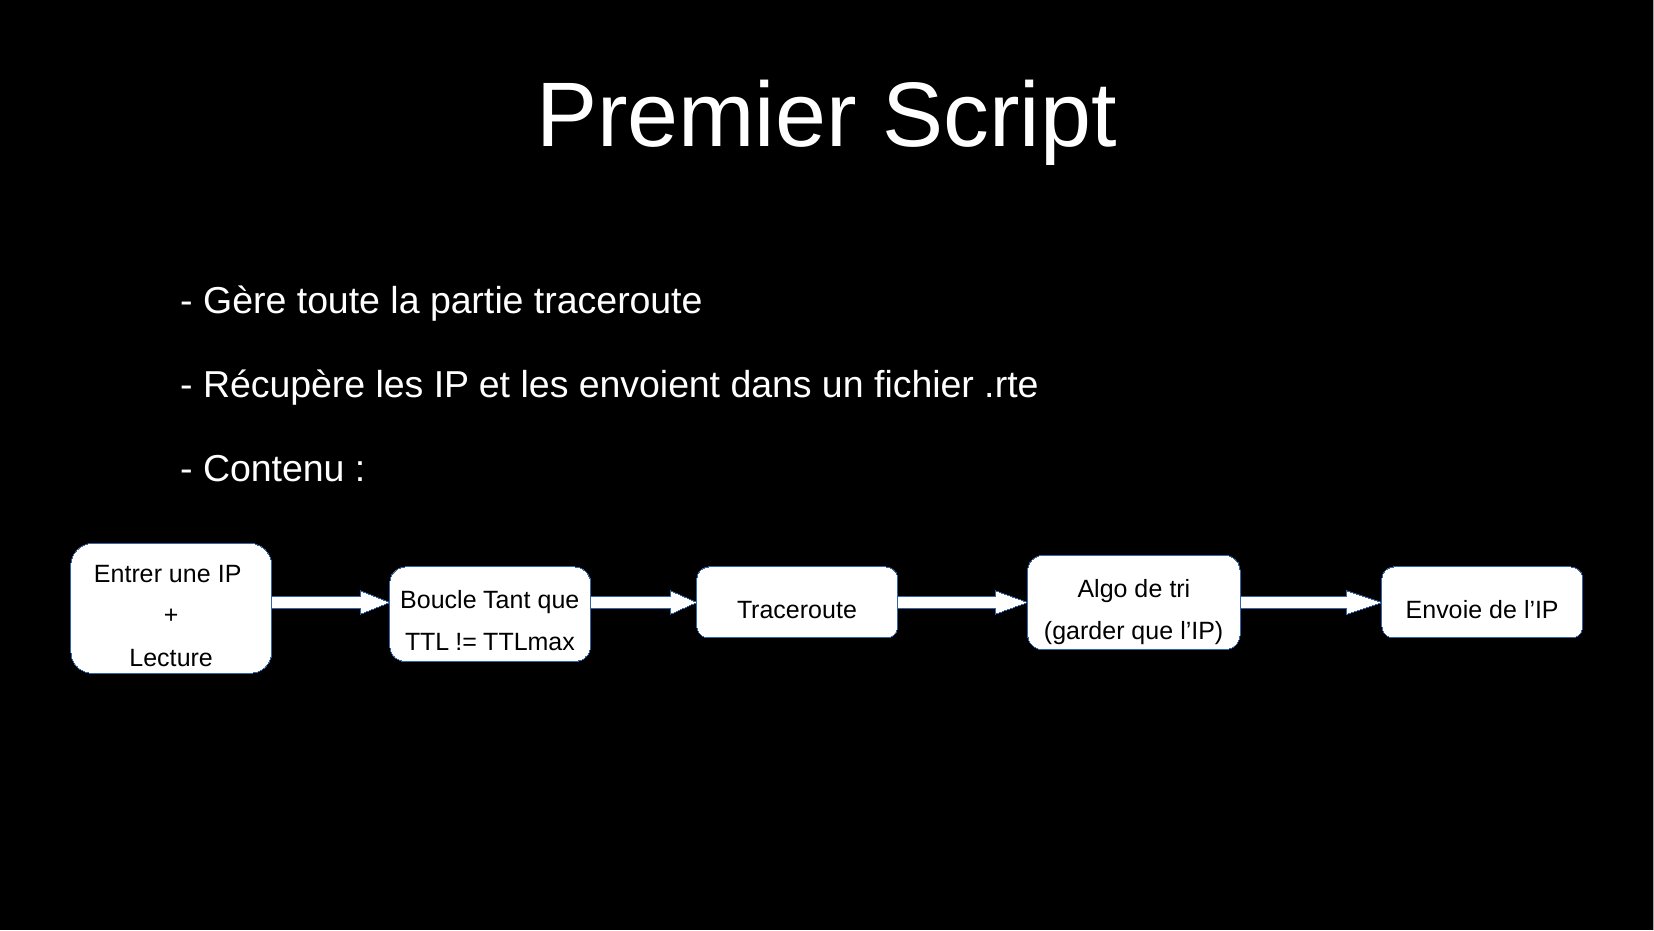

# Premier Script
- Gère toute la partie traceroute
- Récupère les IP et les envoient dans un fichier .rte
- Contenu :
Entrer une IP
+
Lecture
Algo de tri
(garder que l’IP)
Boucle Tant que
TTL != TTLmax
Traceroute
Envoie de l’IP